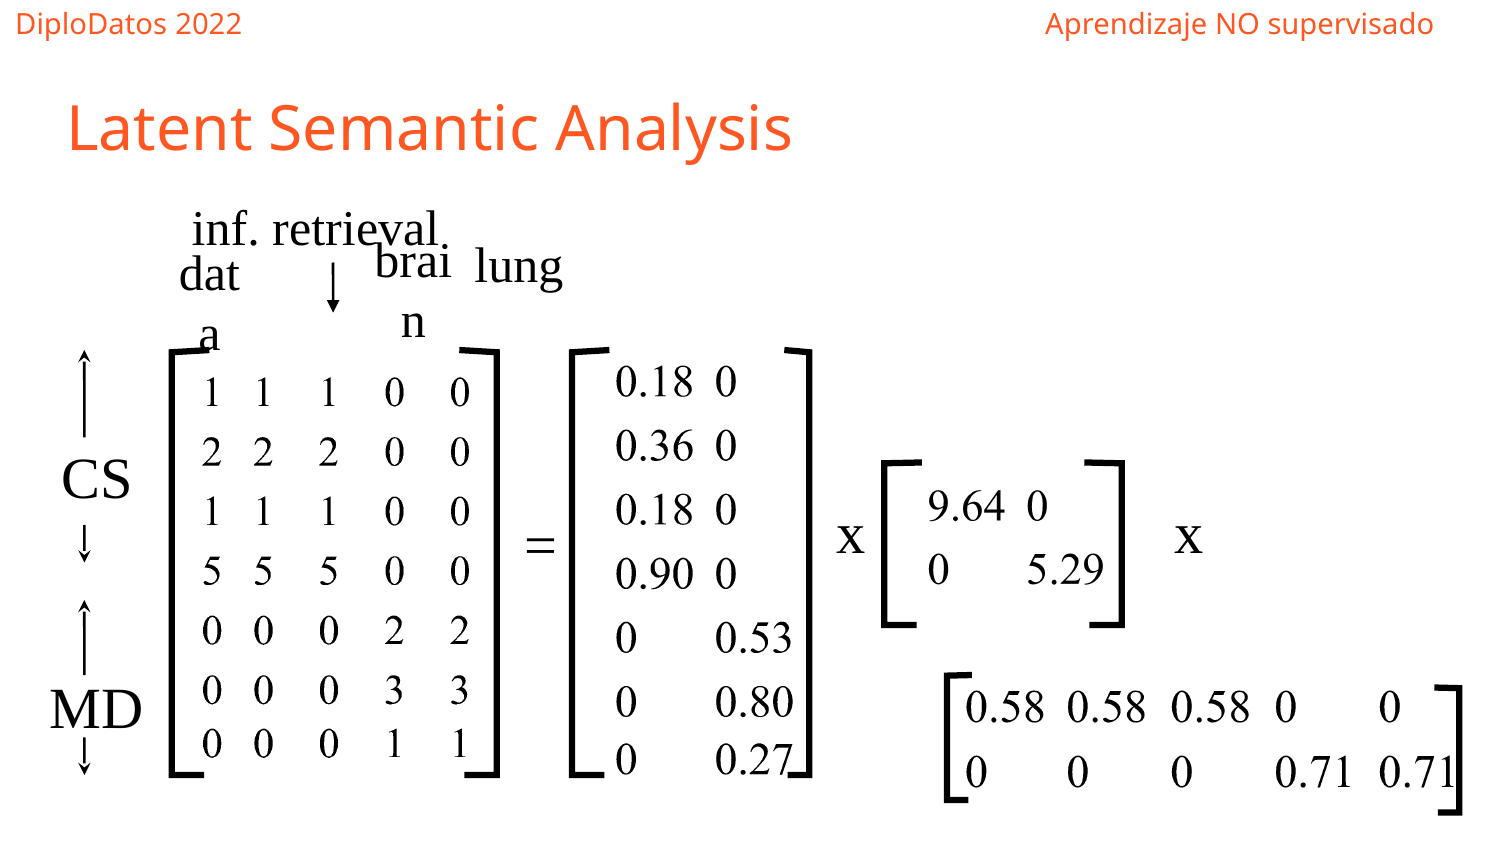

# Latent Semantic Analysis
inf. retrieval
lung
brain
data
CS
x
x
=
MD